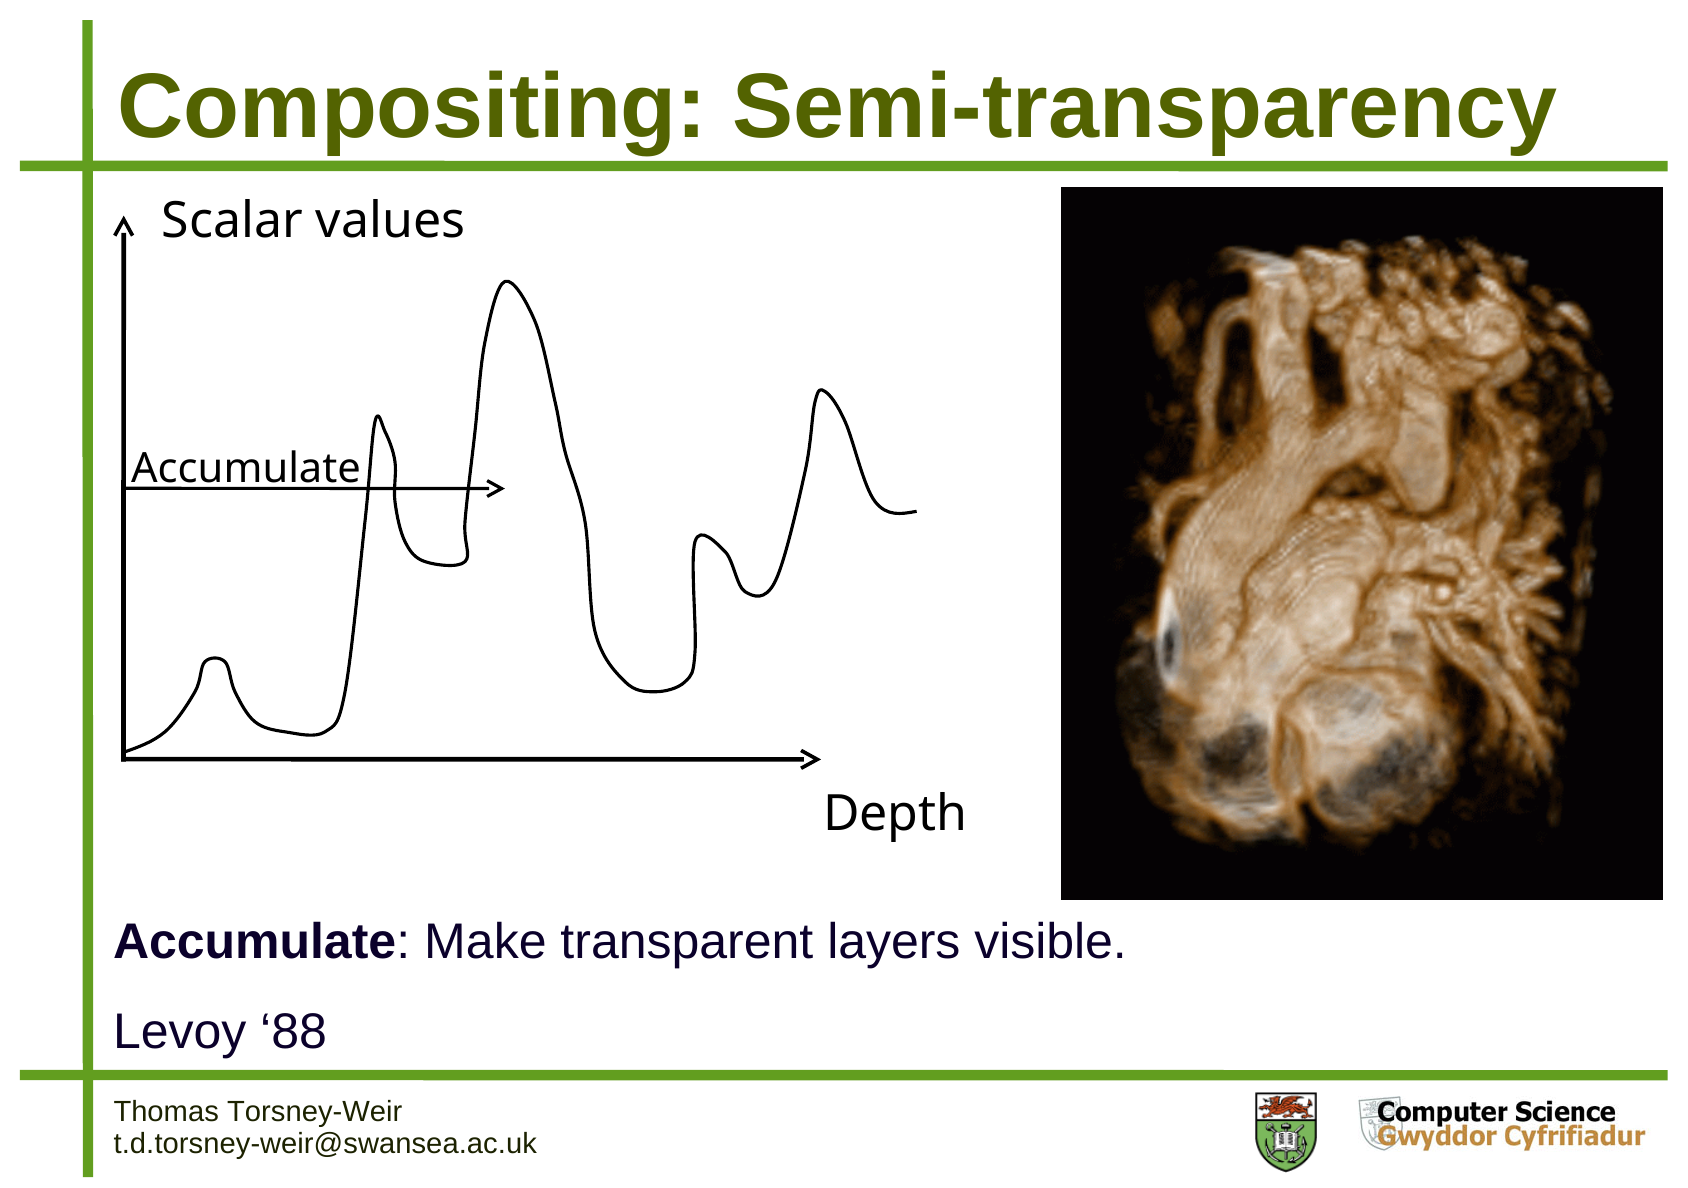

# Compositing: Semi-transparency
Scalar values
Accumulate
Depth
Accumulate: Make transparent layers visible.
Levoy ‘88